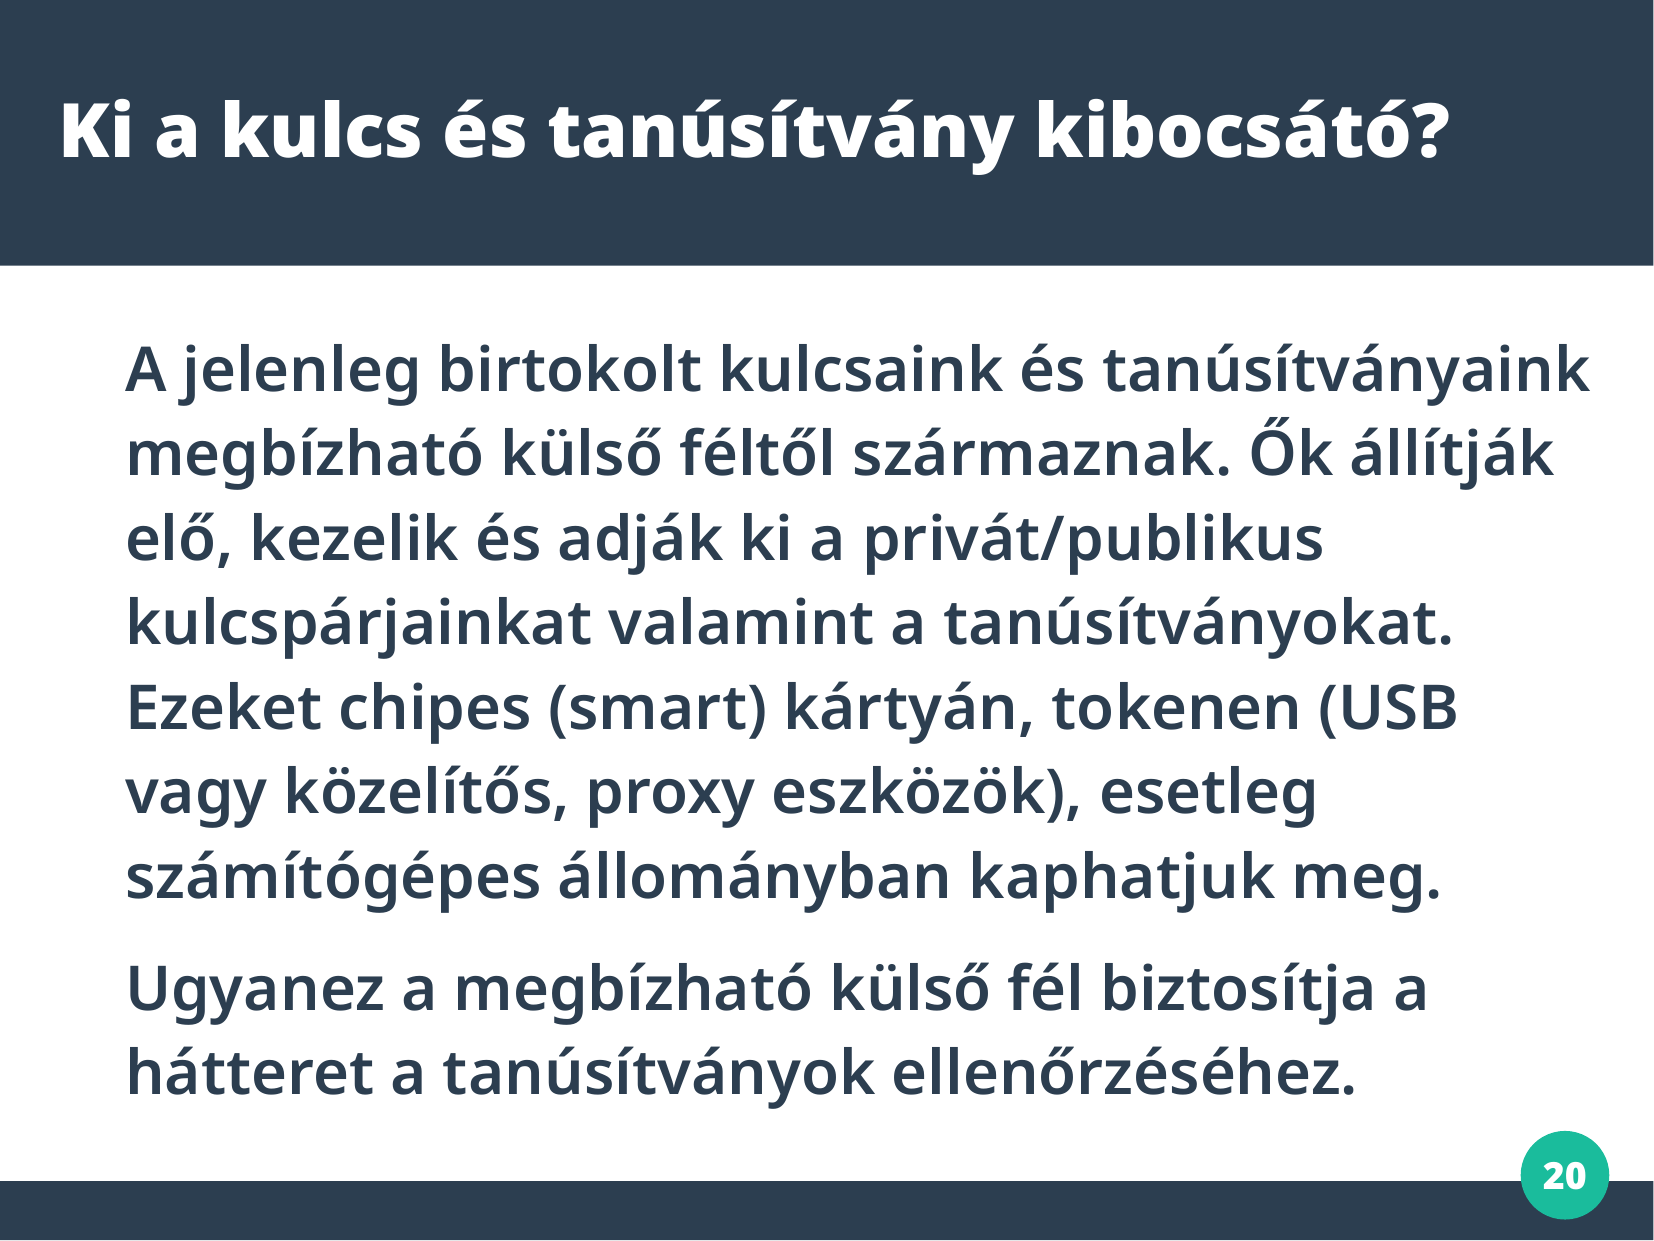

# Ki a kulcs és tanúsítvány kibocsátó?
A jelenleg birtokolt kulcsaink és tanúsítványaink megbízható külső féltől származnak. Ők állítják elő, kezelik és adják ki a privát/publikus kulcspárjainkat valamint a tanúsítványokat. Ezeket chipes (smart) kártyán, tokenen (USB vagy közelítős, proxy eszközök), esetleg számítógépes állományban kaphatjuk meg.
Ugyanez a megbízható külső fél biztosítja a hátteret a tanúsítványok ellenőrzéséhez.
20